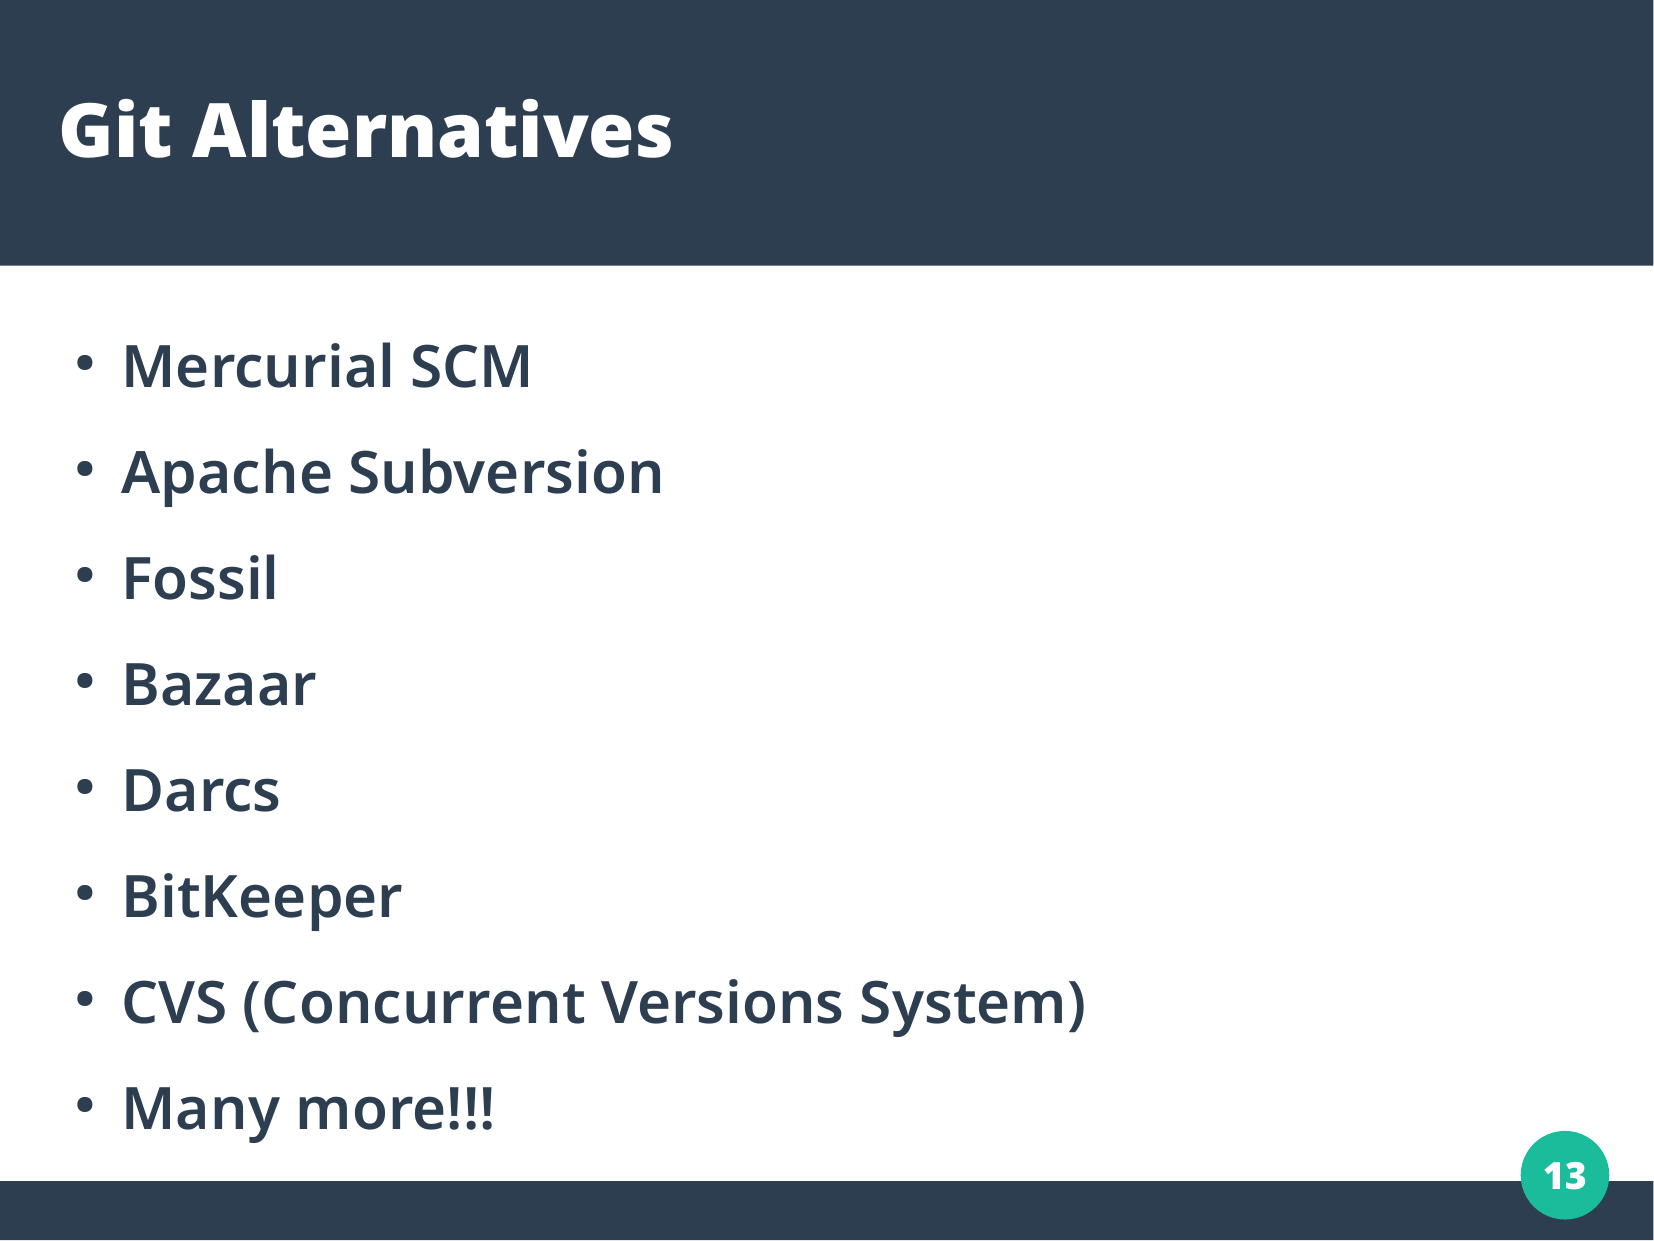

# Git Alternatives
Mercurial SCM
Apache Subversion
Fossil
Bazaar
Darcs
BitKeeper
CVS (Concurrent Versions System)
Many more!!!
13